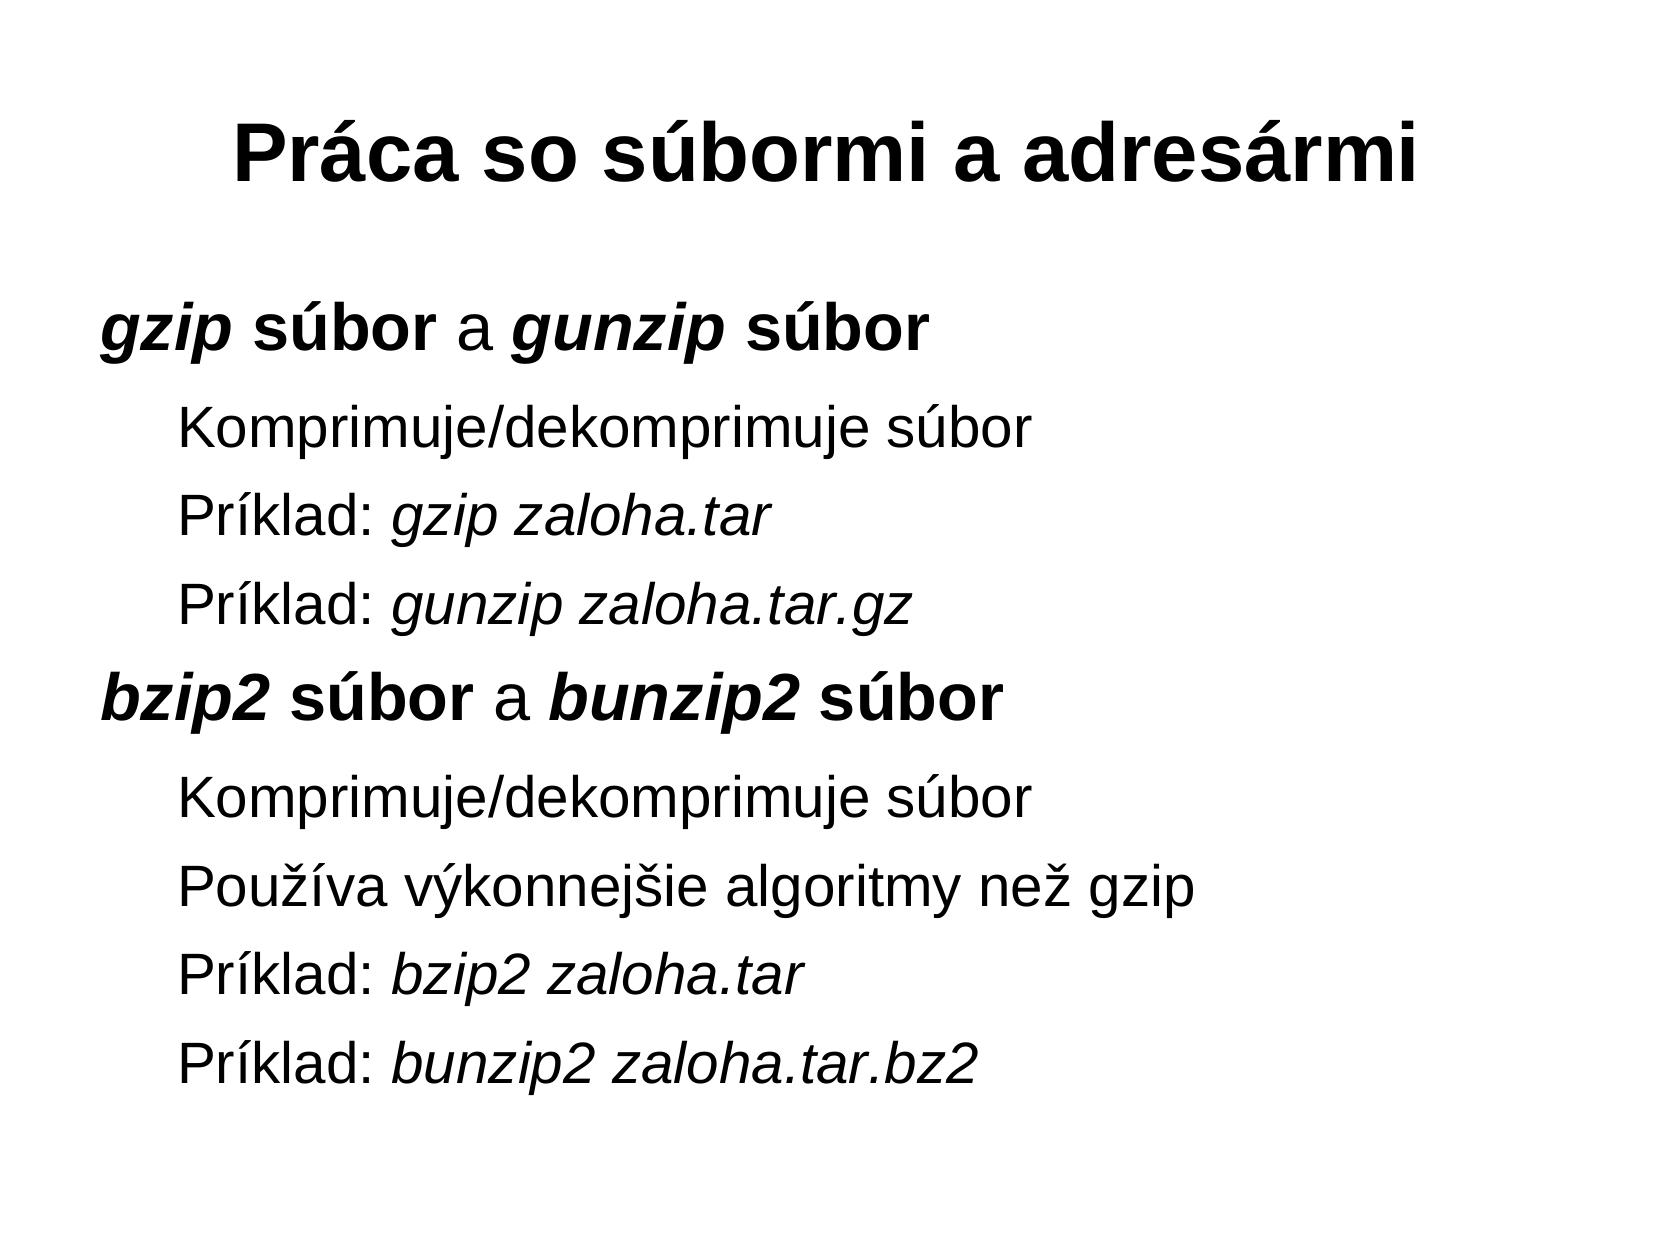

# Práca so súbormi a adresármi
gzip súbor a gunzip súbor
Komprimuje/dekomprimuje súbor
Príklad: gzip zaloha.tar
Príklad: gunzip zaloha.tar.gz
bzip2 súbor a bunzip2 súbor
Komprimuje/dekomprimuje súbor
Používa výkonnejšie algoritmy než gzip
Príklad: bzip2 zaloha.tar
Príklad: bunzip2 zaloha.tar.bz2